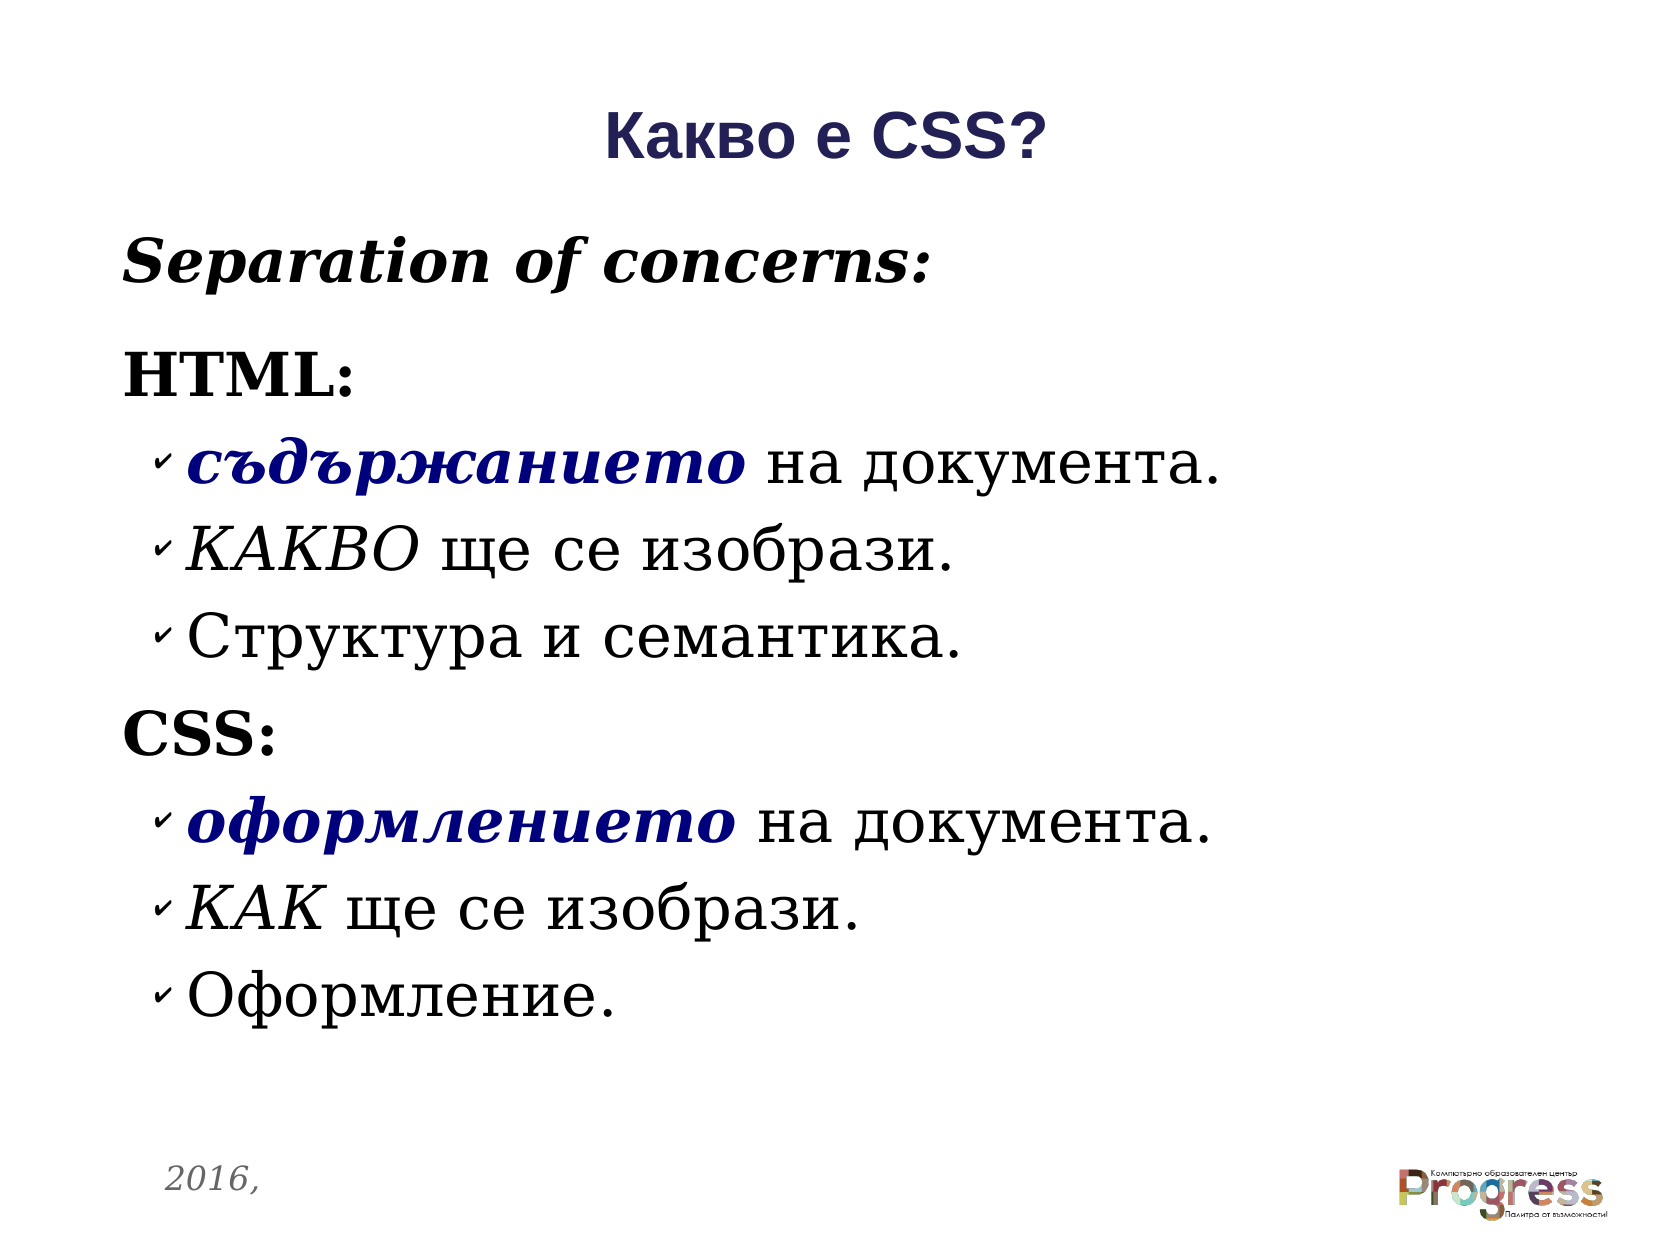

# Какво е CSS?
Separation of concerns:
HTML:
съдържанието на документа.
КАКВО ще се изобрази.
Структура и семантика.
CSS:
оформлението на документа.
КАК ще се изобрази.
Оформление.
2016,